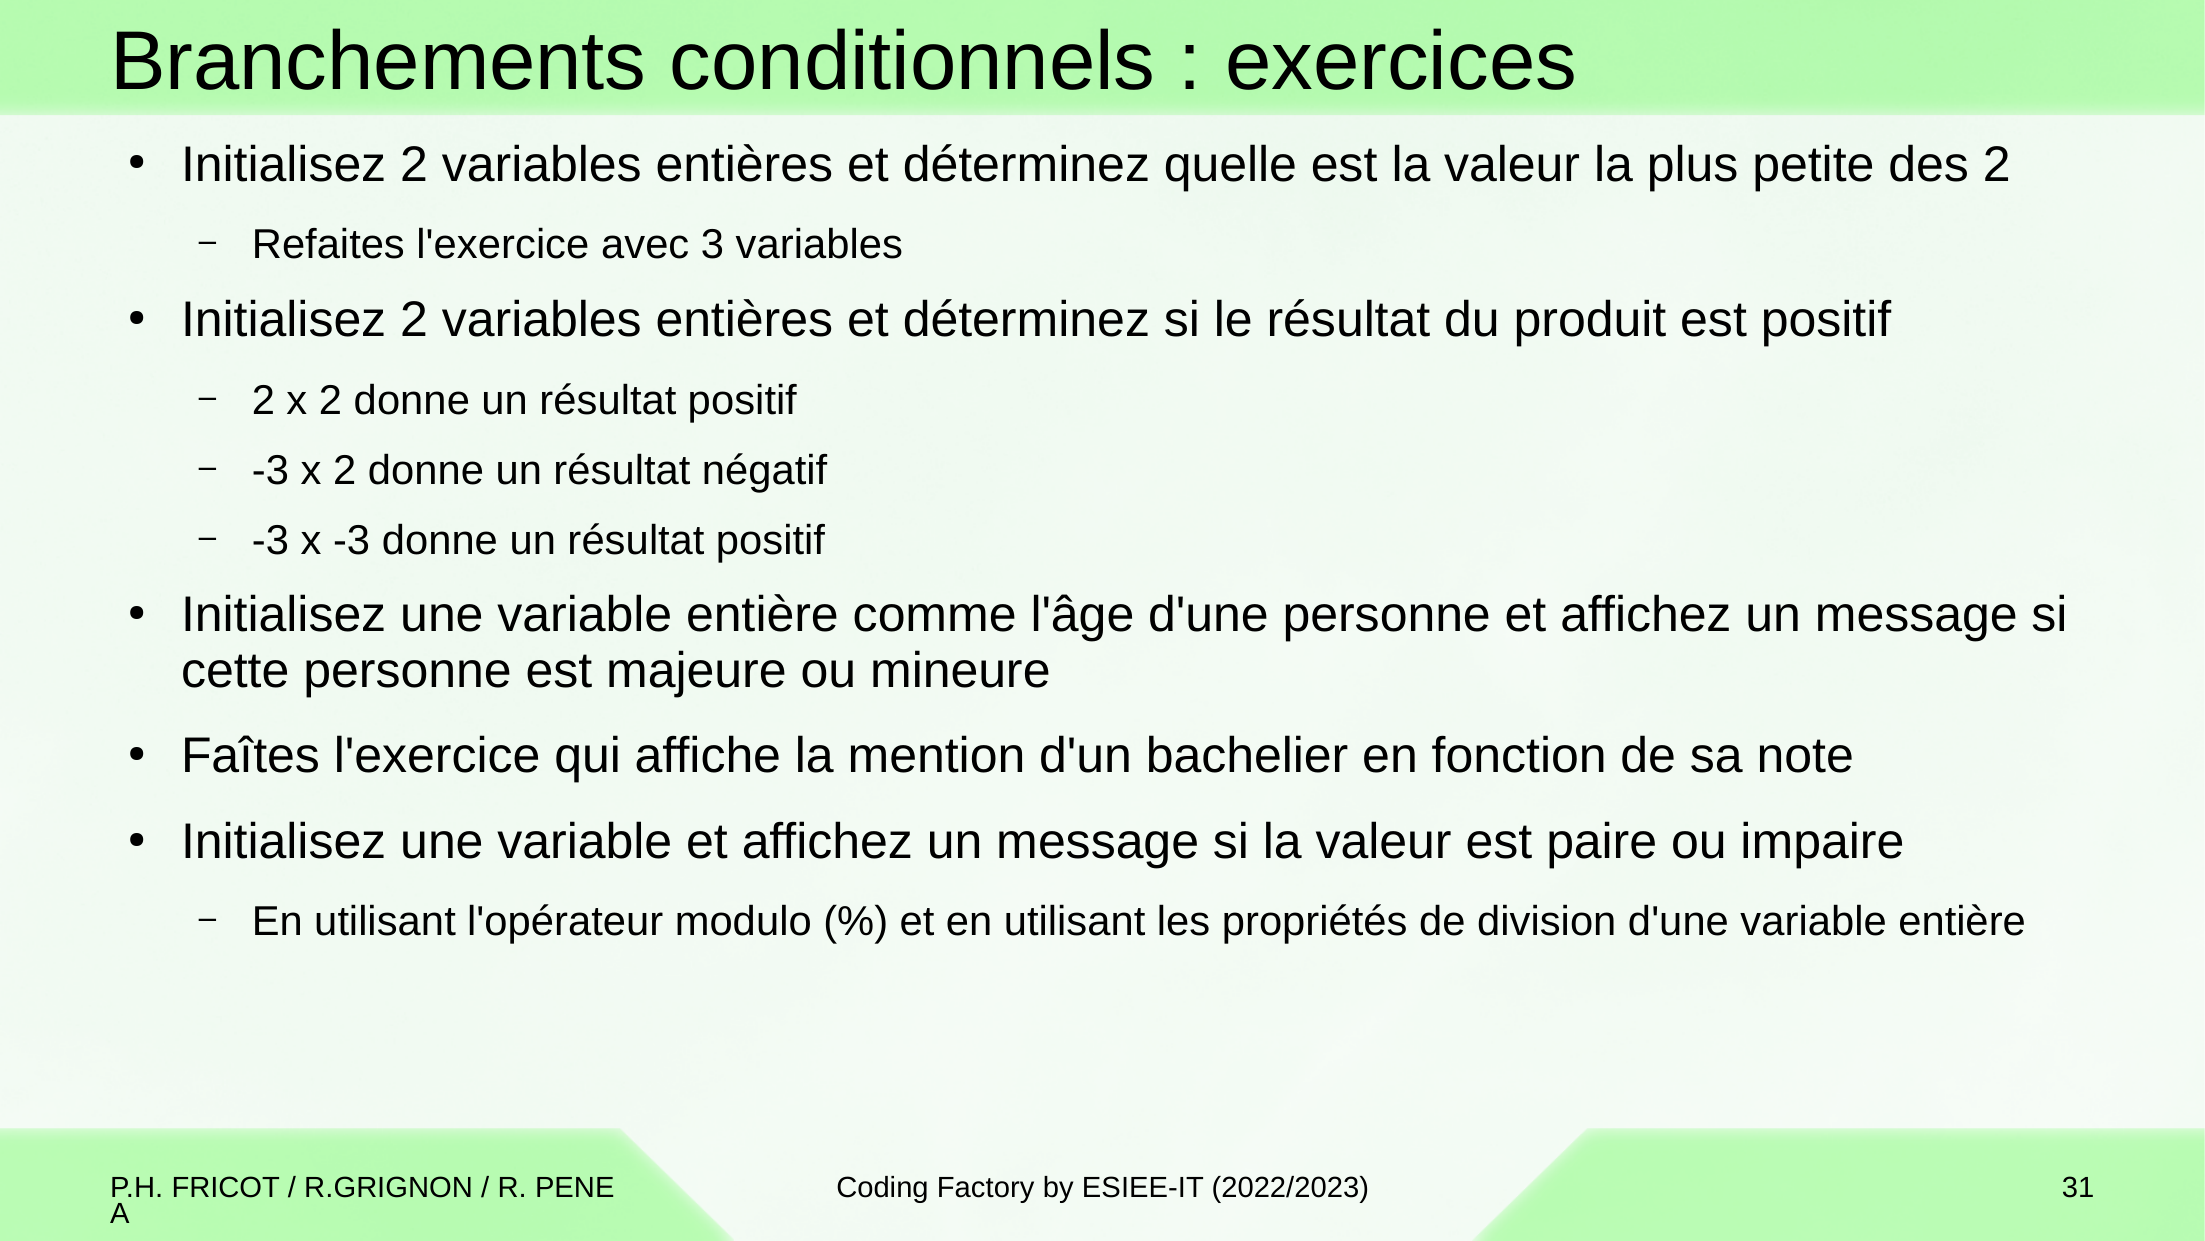

# Branchements conditionnels : exercices
Initialisez 2 variables entières et déterminez quelle est la valeur la plus petite des 2
Refaites l'exercice avec 3 variables
Initialisez 2 variables entières et déterminez si le résultat du produit est positif
2 x 2 donne un résultat positif
-3 x 2 donne un résultat négatif
-3 x -3 donne un résultat positif
Initialisez une variable entière comme l'âge d'une personne et affichez un message si cette personne est majeure ou mineure
Faîtes l'exercice qui affiche la mention d'un bachelier en fonction de sa note
Initialisez une variable et affichez un message si la valeur est paire ou impaire
En utilisant l'opérateur modulo (%) et en utilisant les propriétés de division d'une variable entière
P.H. FRICOT / R.GRIGNON / R. PENEA
Coding Factory by ESIEE-IT (2022/2023)
31